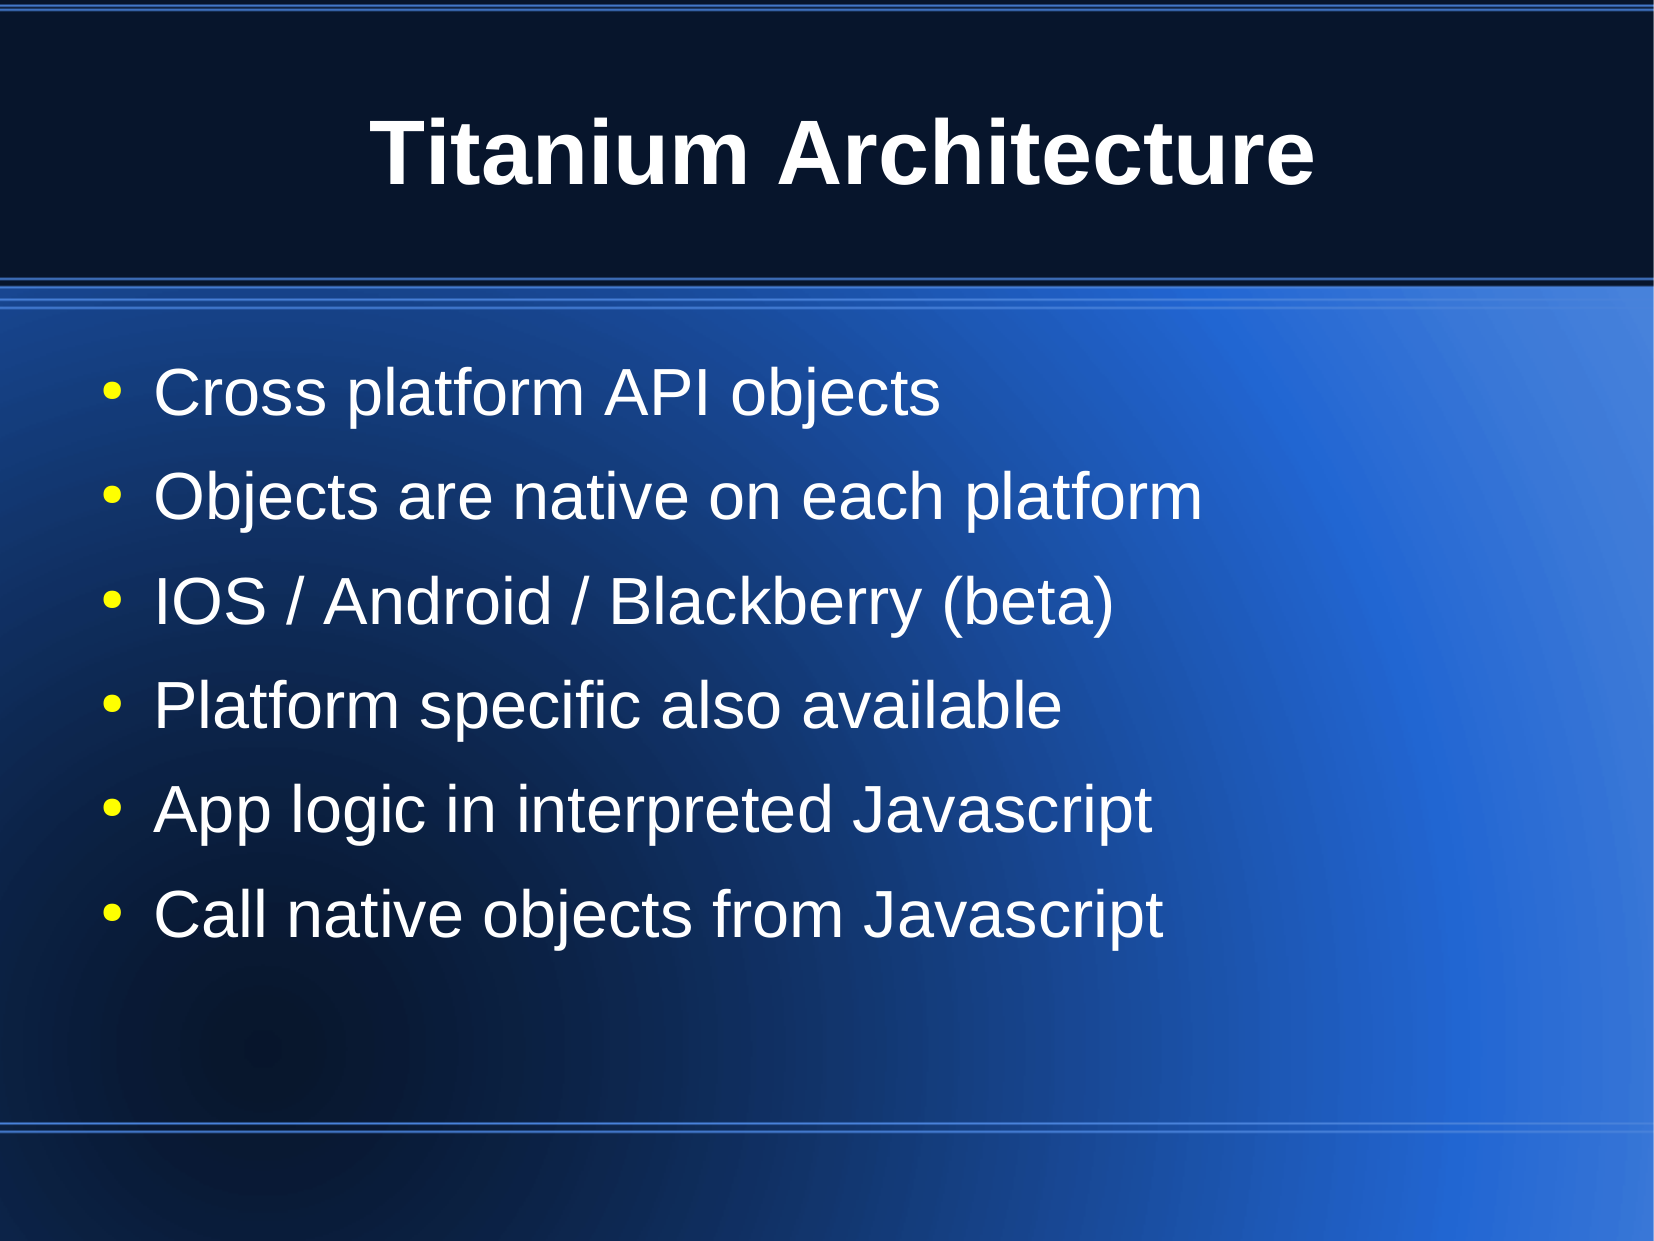

# Titanium Architecture
Cross platform API objects
Objects are native on each platform
IOS / Android / Blackberry (beta)
Platform specific also available
App logic in interpreted Javascript
Call native objects from Javascript